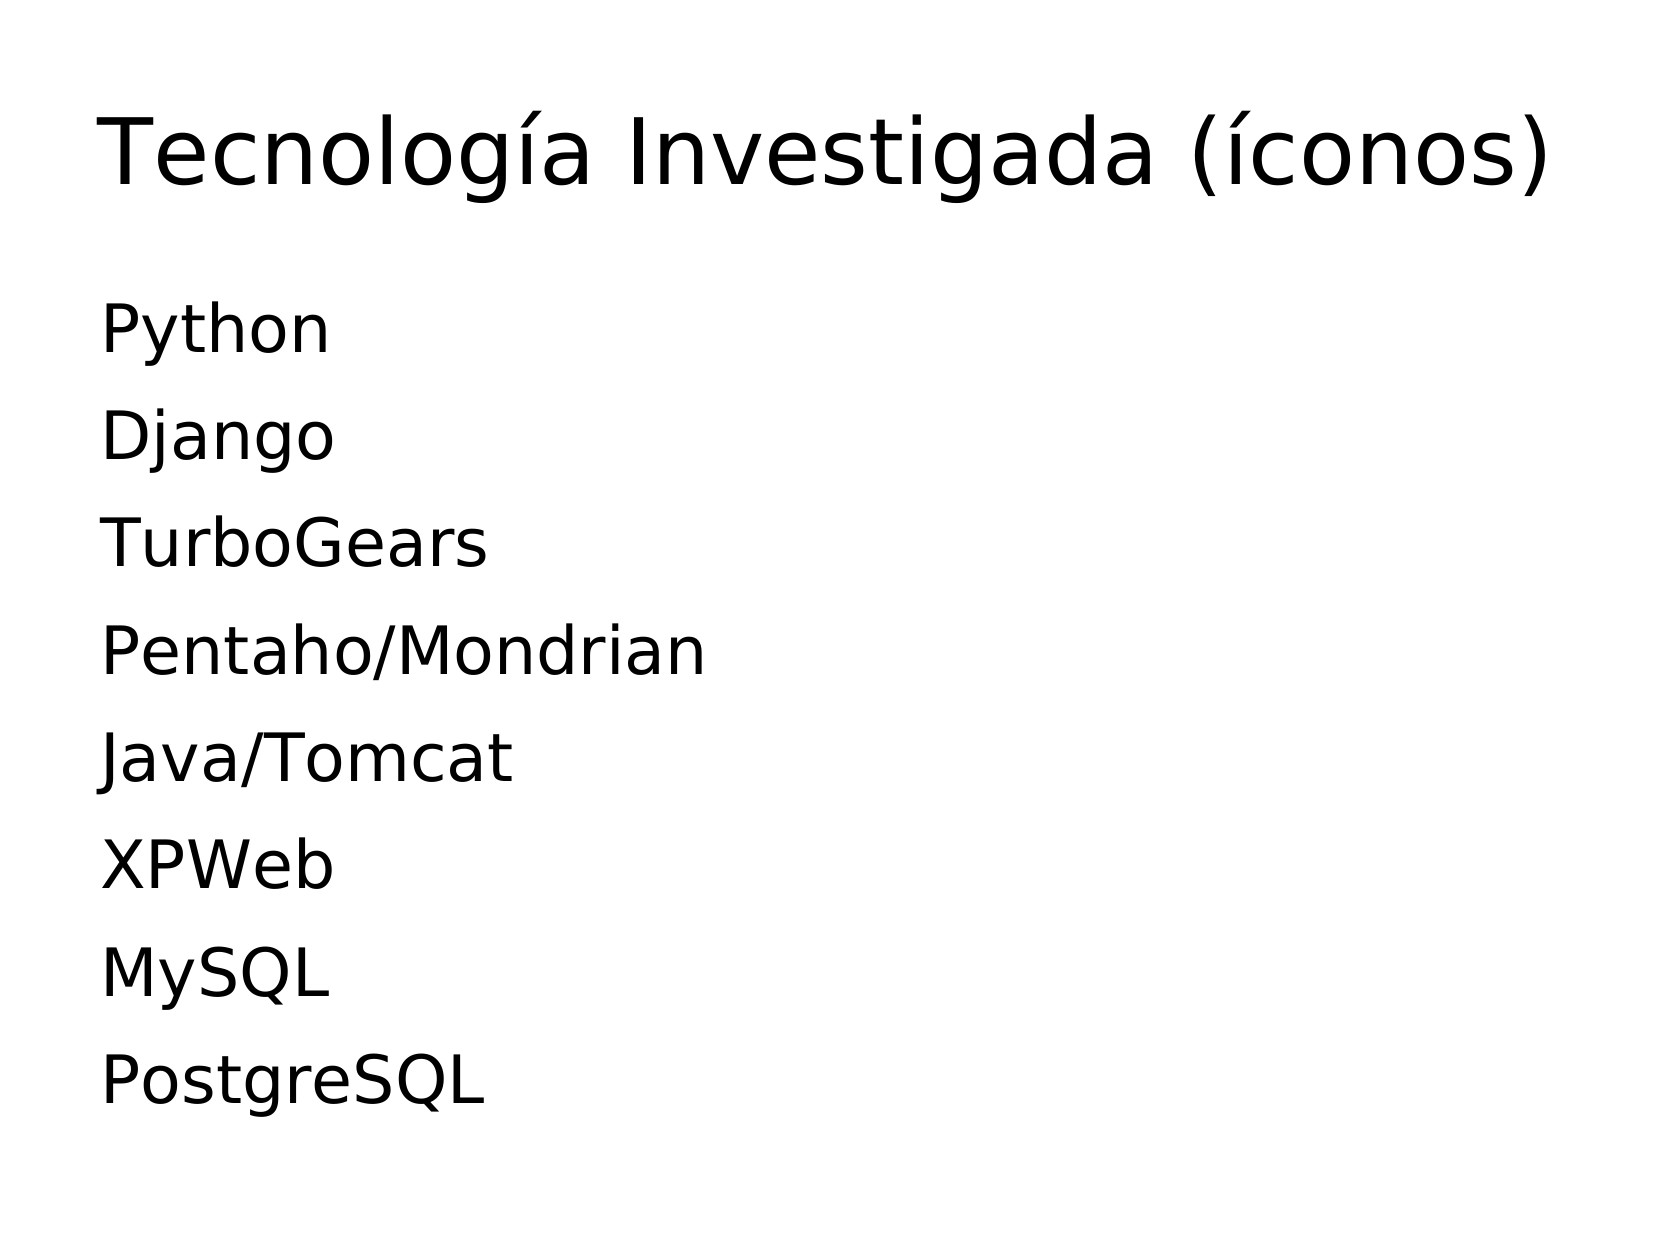

# Tecnología Investigada (íconos)
Python
Django
TurboGears
Pentaho/Mondrian
Java/Tomcat
XPWeb
MySQL
PostgreSQL